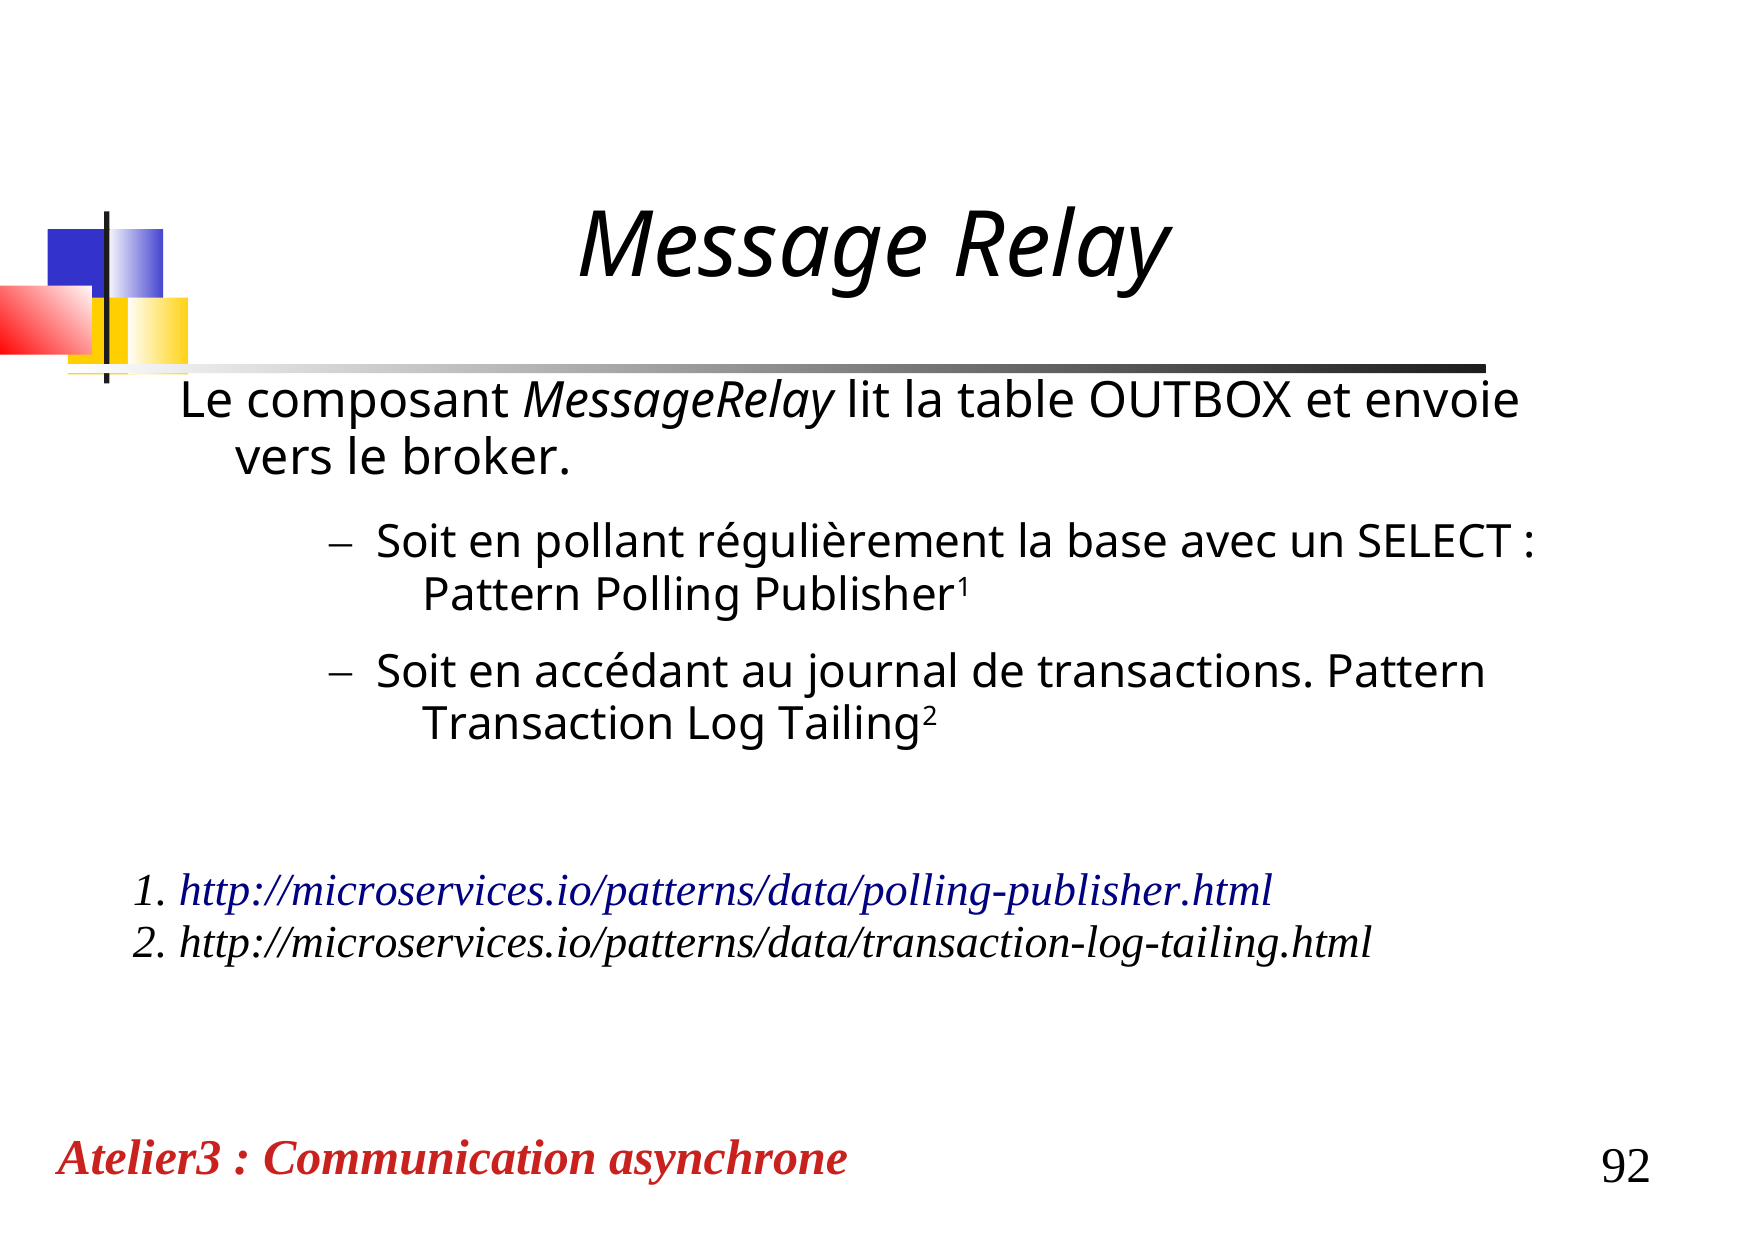

# Message Relay
Le composant MessageRelay lit la table OUTBOX et envoie vers le broker.
Soit en pollant régulièrement la base avec un SELECT : Pattern Polling Publisher1
Soit en accédant au journal de transactions. Pattern Transaction Log Tailing2
1. http://microservices.io/patterns/data/polling-publisher.html
2. http://microservices.io/patterns/data/transaction-log-tailing.html
Atelier3 : Communication asynchrone